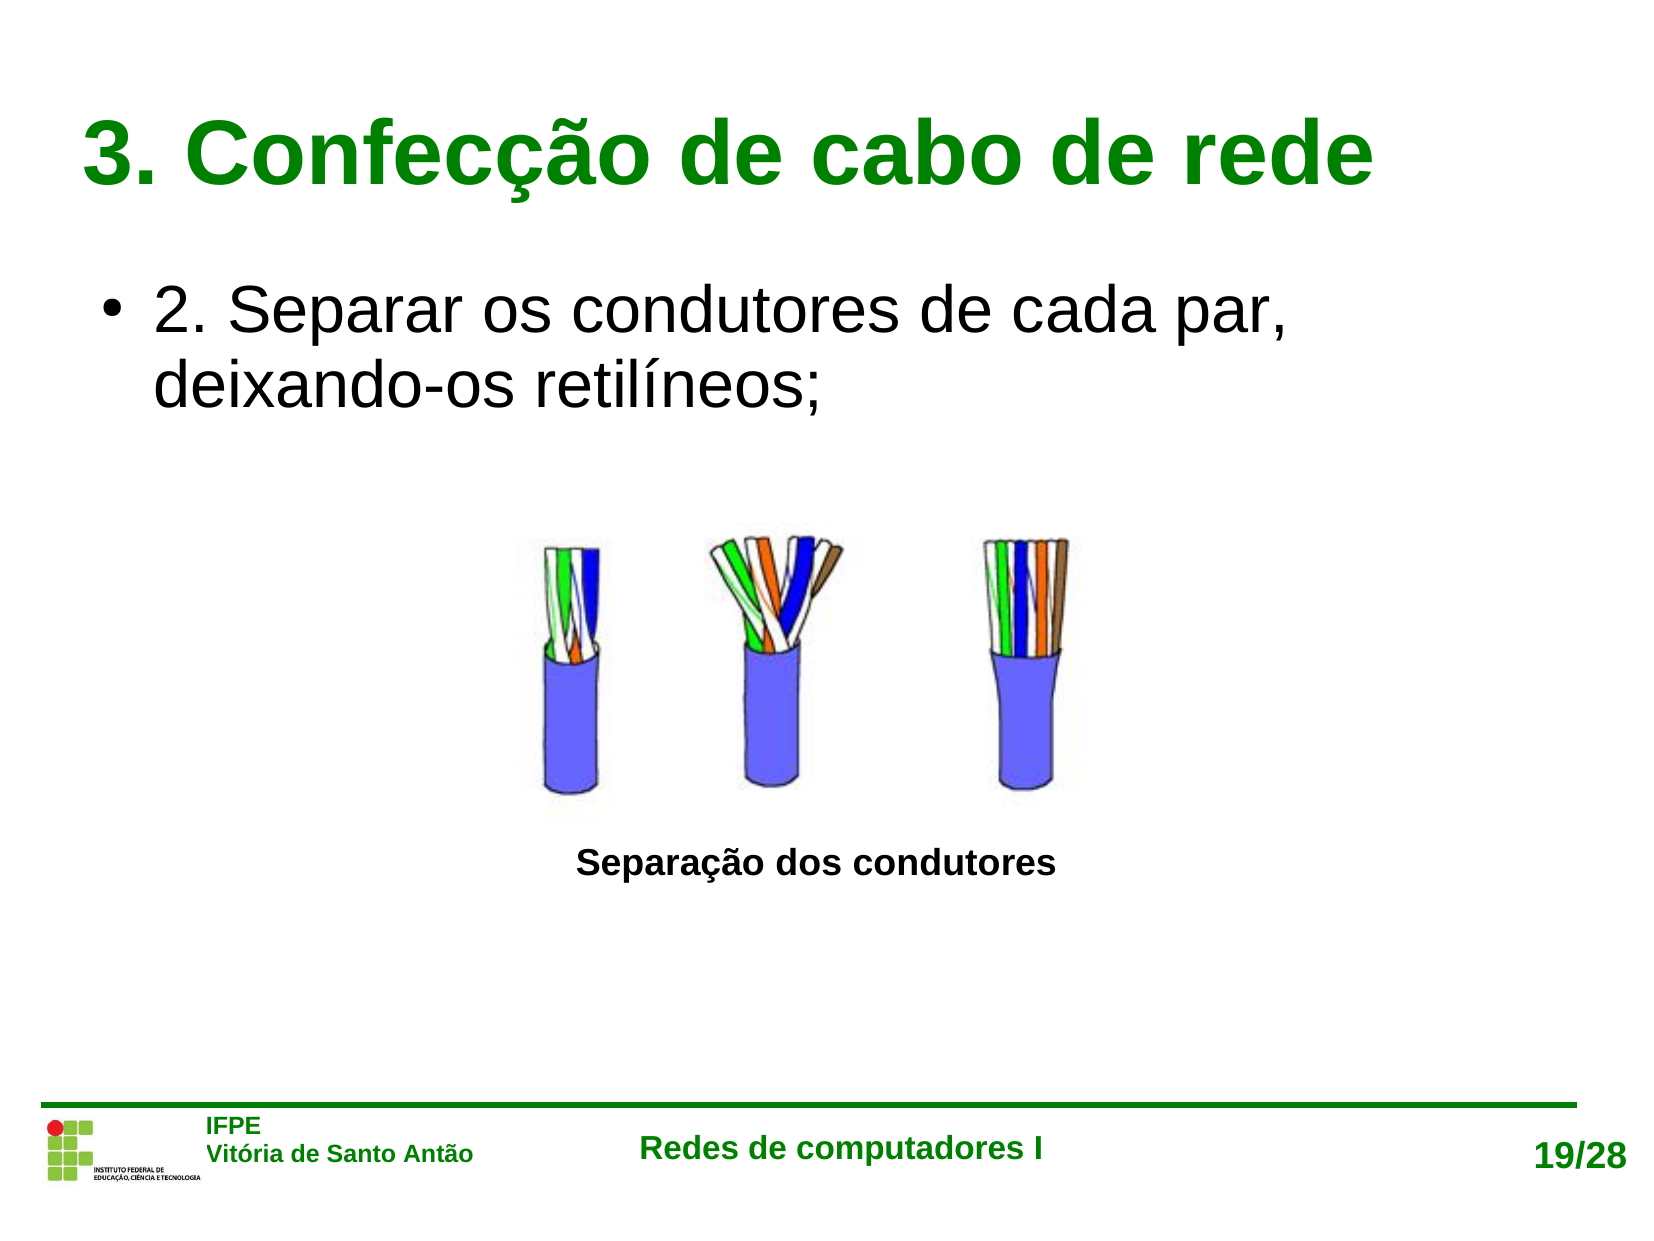

# 3. Confecção de cabo de rede
2. Separar os condutores de cada par, deixando-os retilíneos;
Separação dos condutores